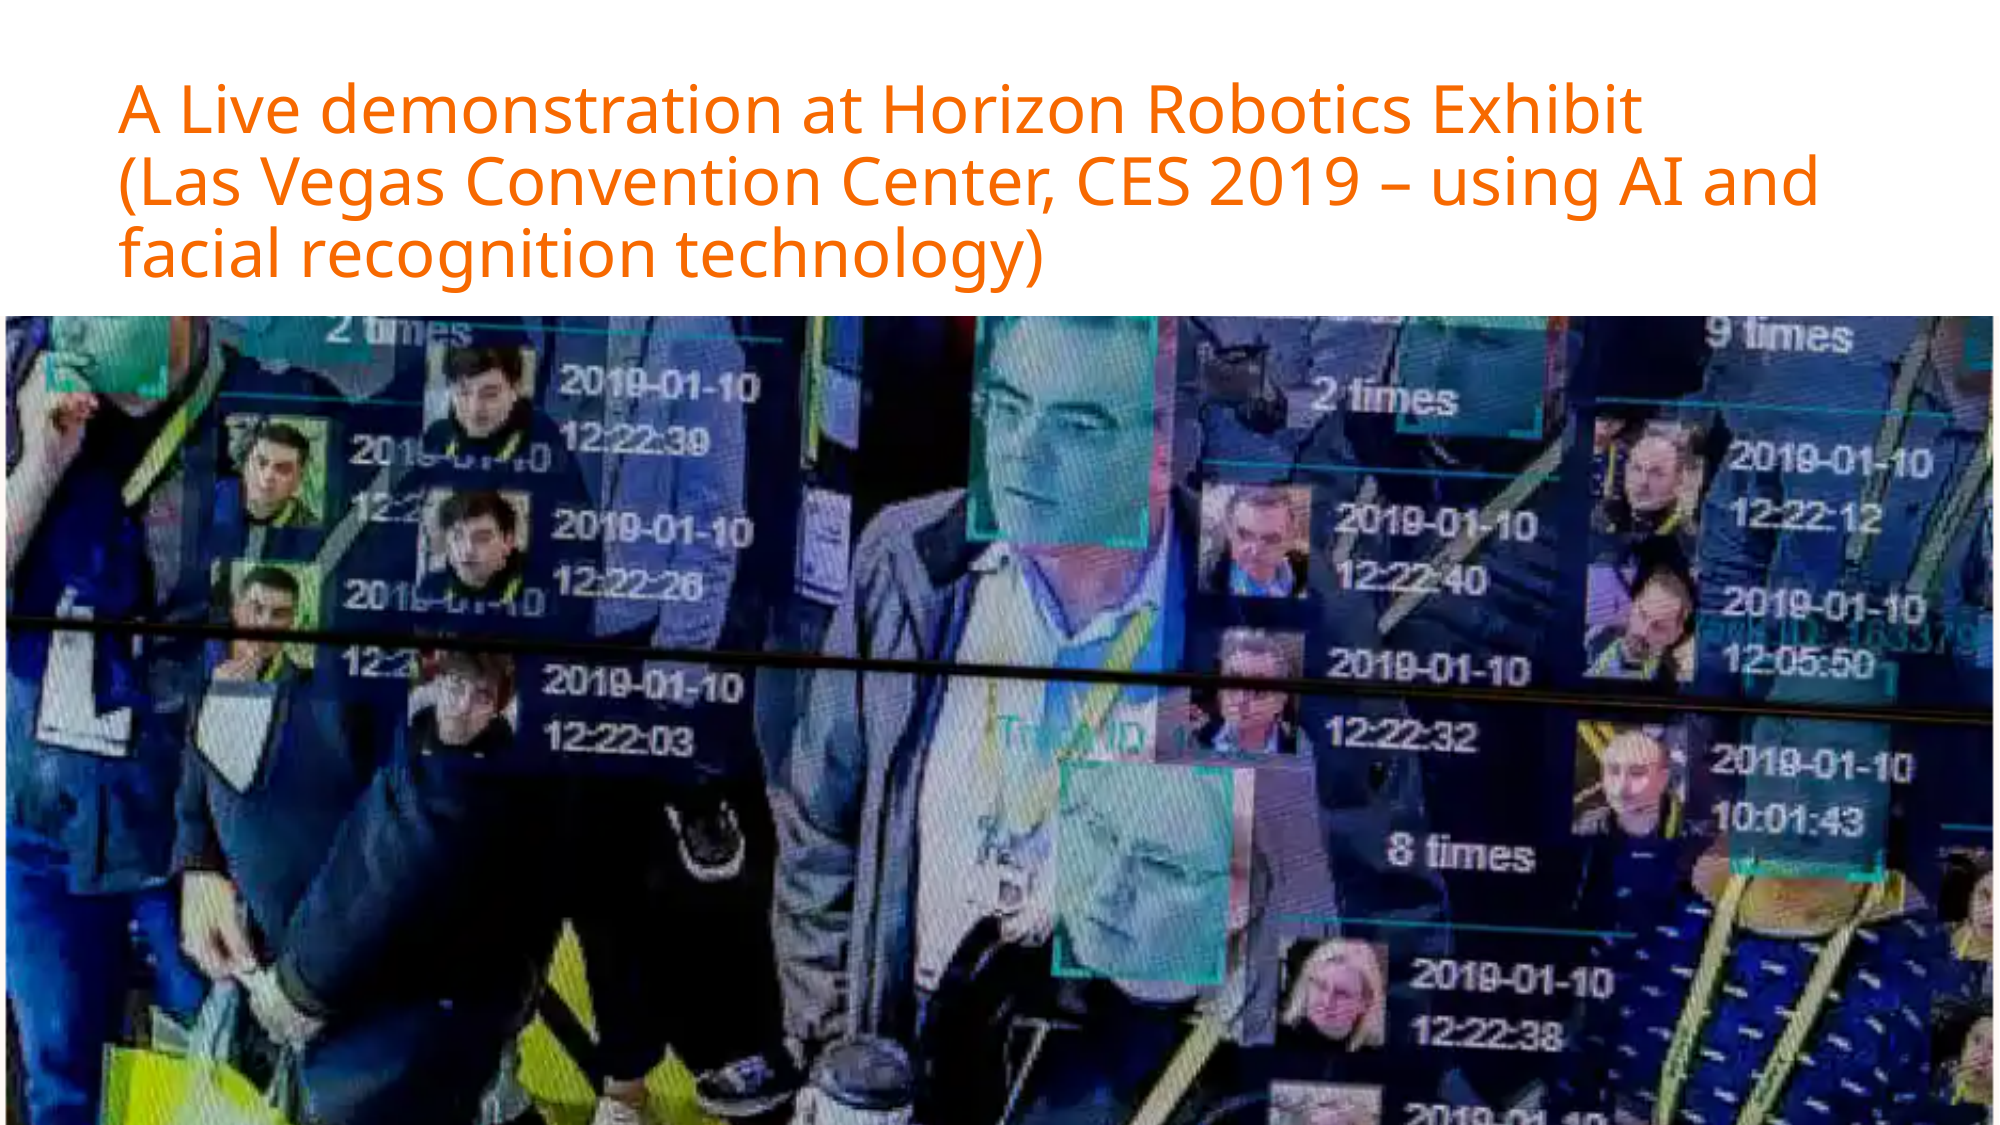

# A Live demonstration at Horizon Robotics Exhibit (Las Vegas Convention Center, CES 2019 – using AI and facial recognition technology)